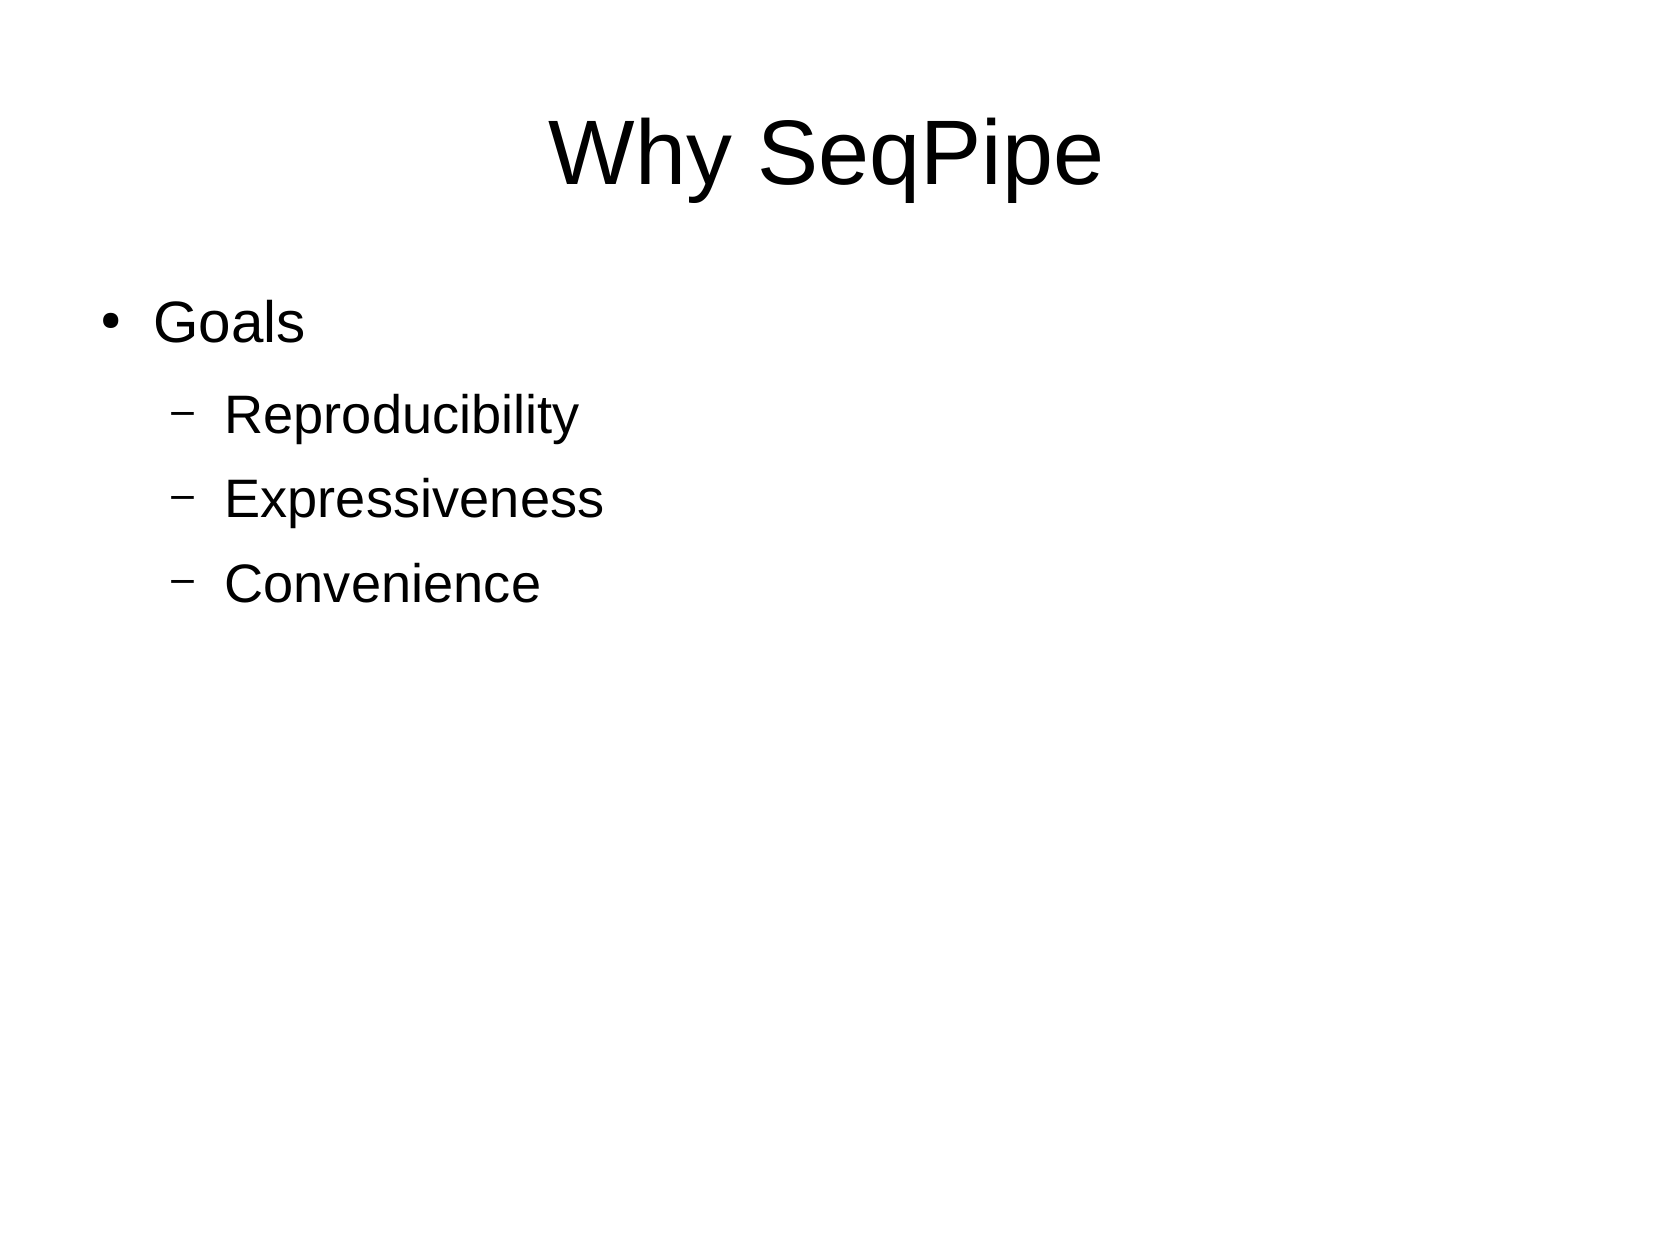

# Why SeqPipe
Goals
Reproducibility
Expressiveness
Convenience